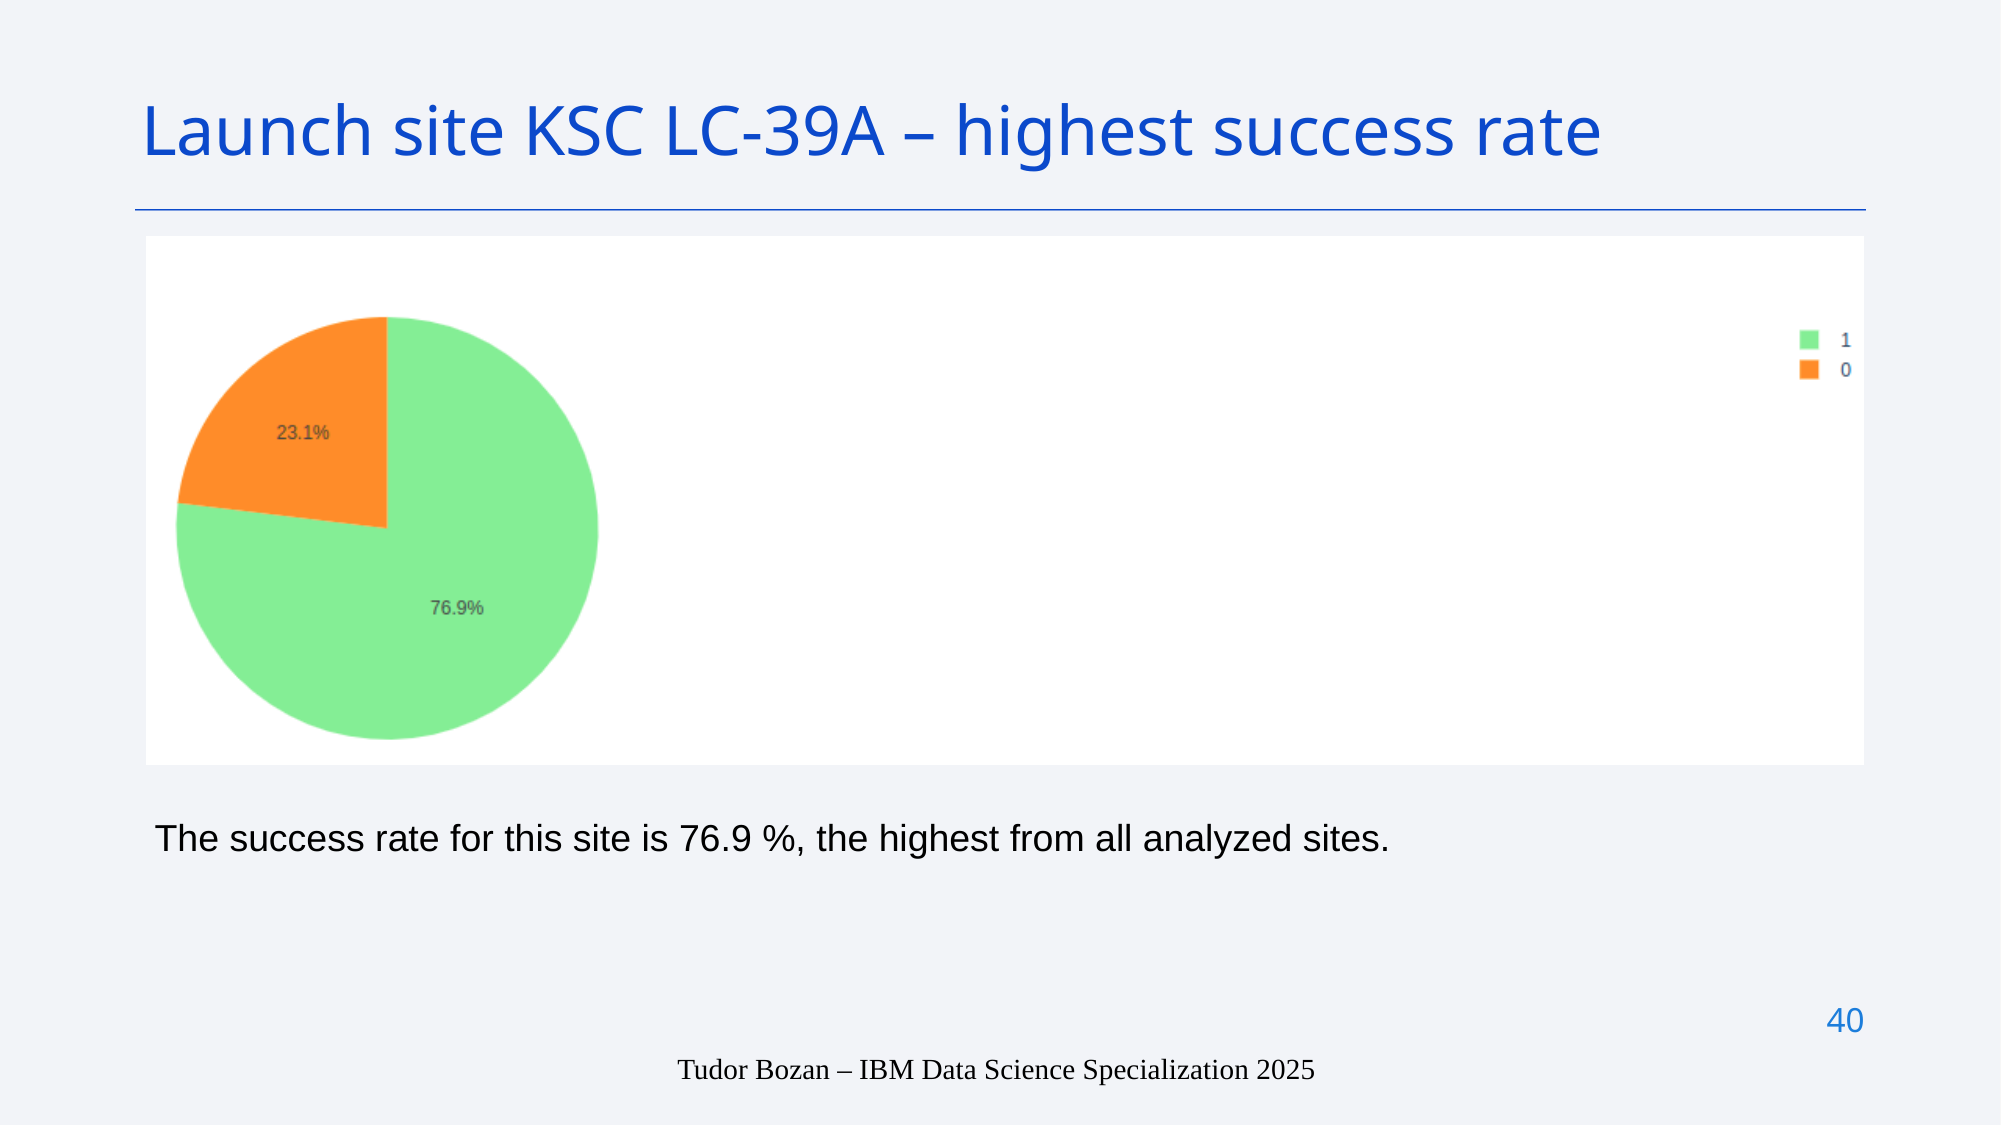

Launch site KSC LC-39A – highest success rate
The success rate for this site is 76.9 %, the highest from all analyzed sites.